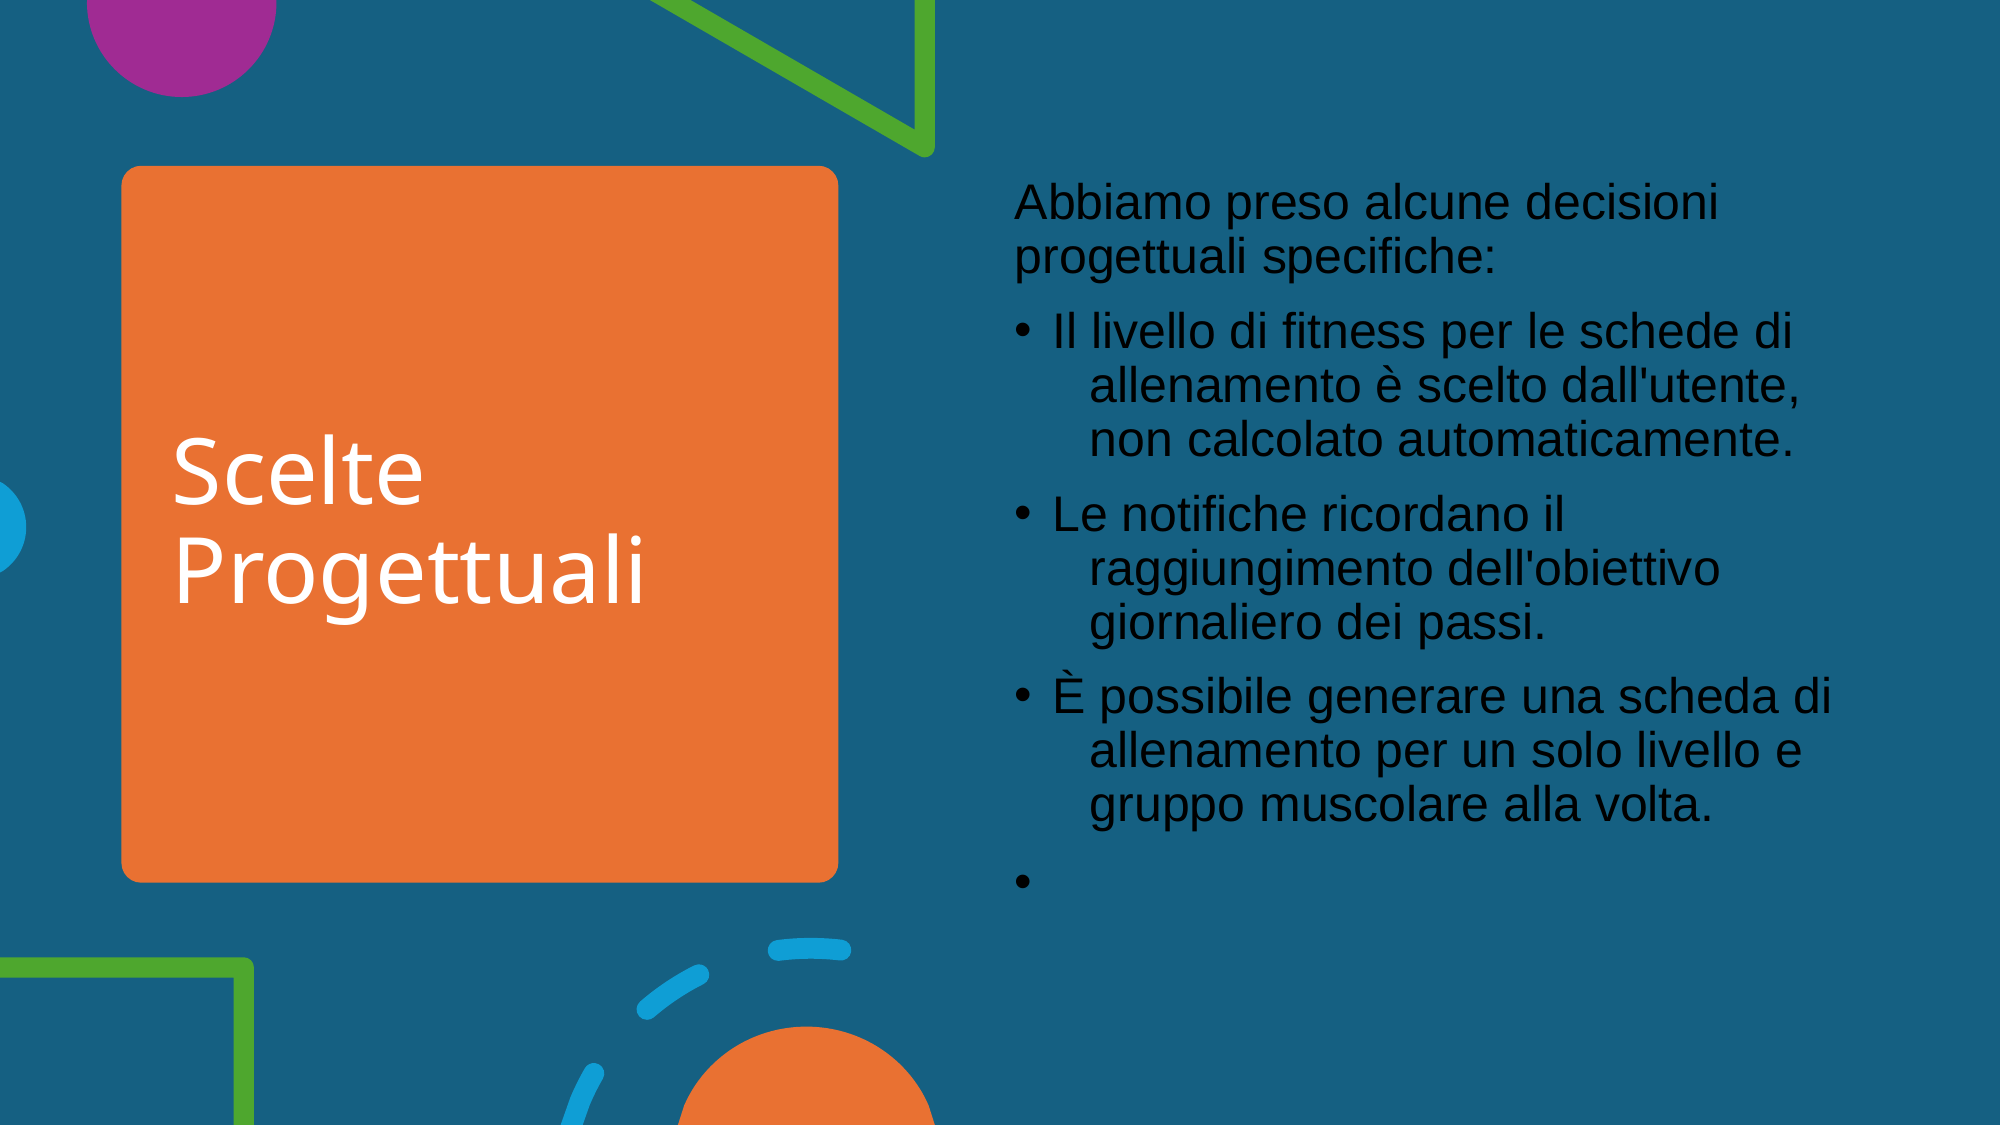

Abbiamo preso alcune decisioni progettuali specifiche:
Il livello di fitness per le schede di allenamento è scelto dall'utente, non calcolato automaticamente.
Le notifiche ricordano il raggiungimento dell'obiettivo giornaliero dei passi.
È possibile generare una scheda di allenamento per un solo livello e gruppo muscolare alla volta.
# Scelte Progettuali